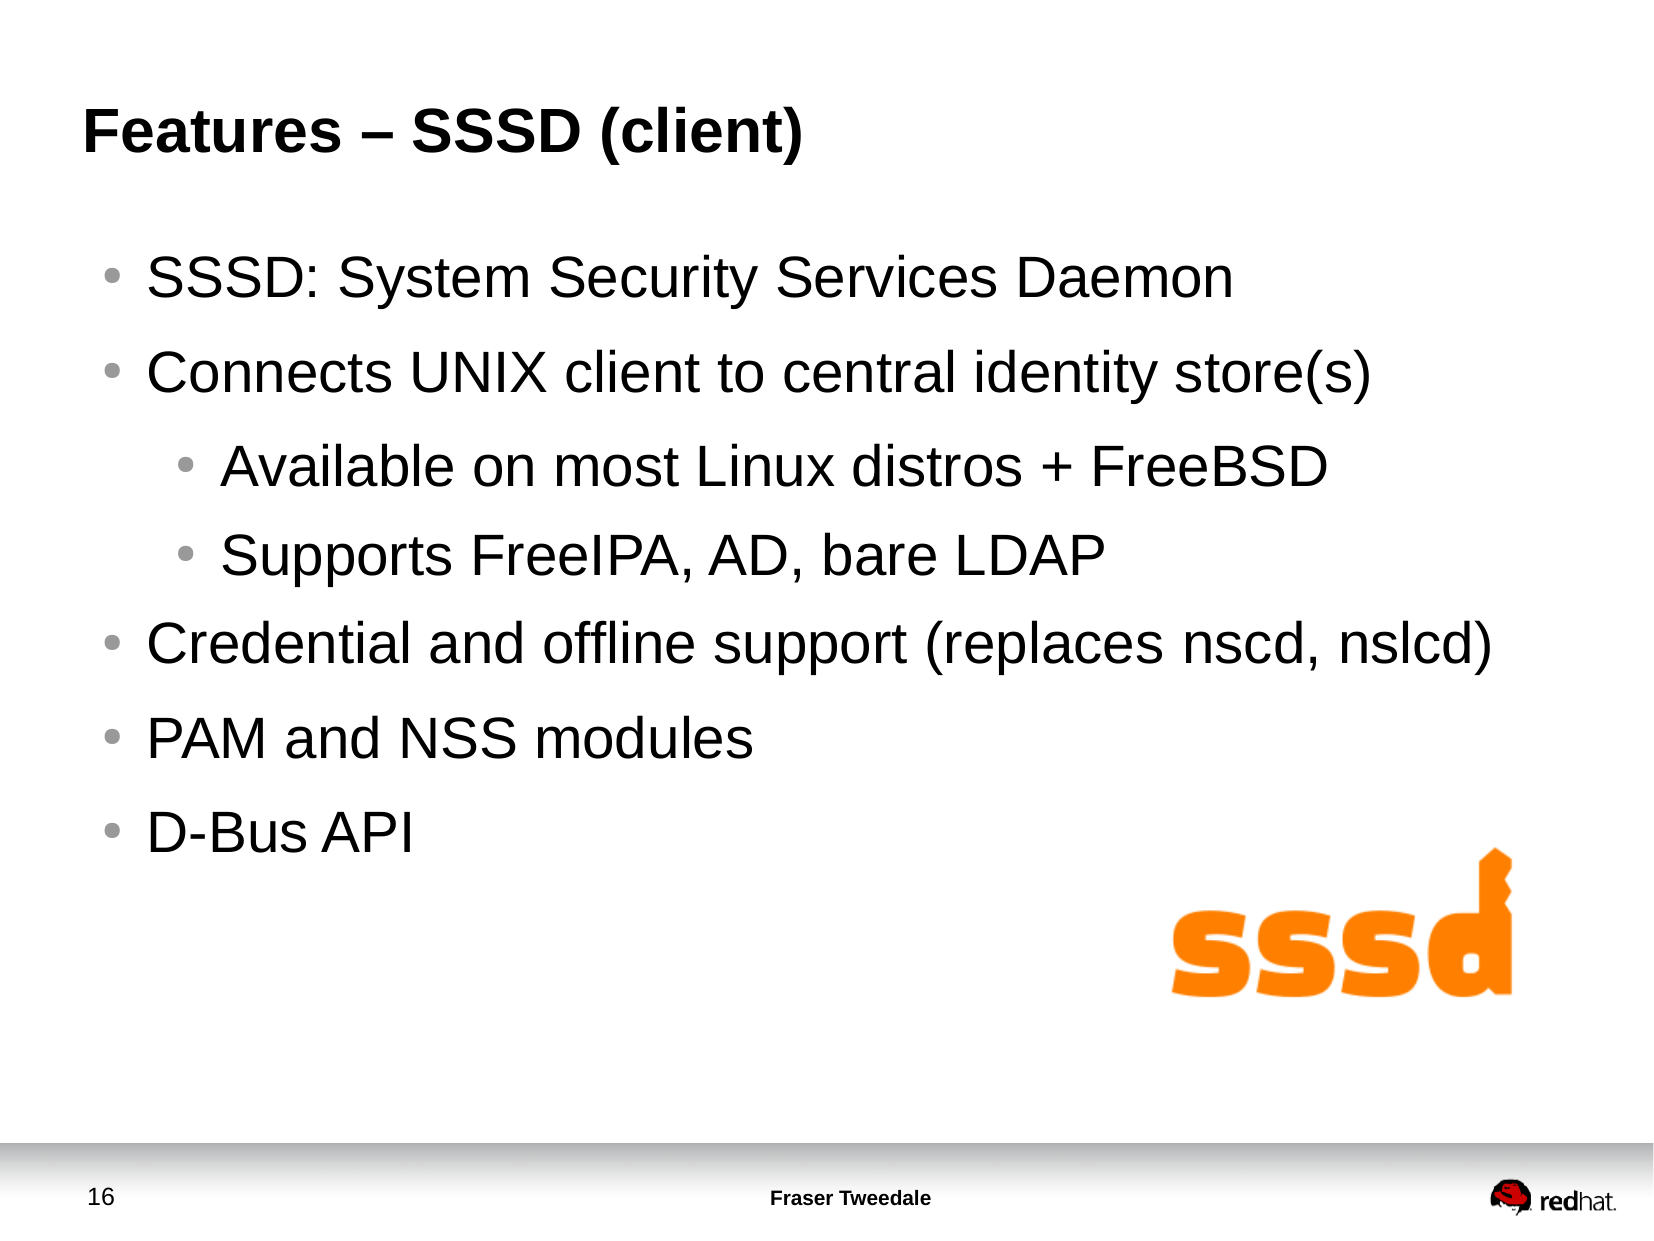

# Features – SSSD (client)
SSSD: System Security Services Daemon
Connects UNIX client to central identity store(s)
Available on most Linux distros + FreeBSD
Supports FreeIPA, AD, bare LDAP
Credential and offline support (replaces nscd, nslcd)
PAM and NSS modules
D-Bus API